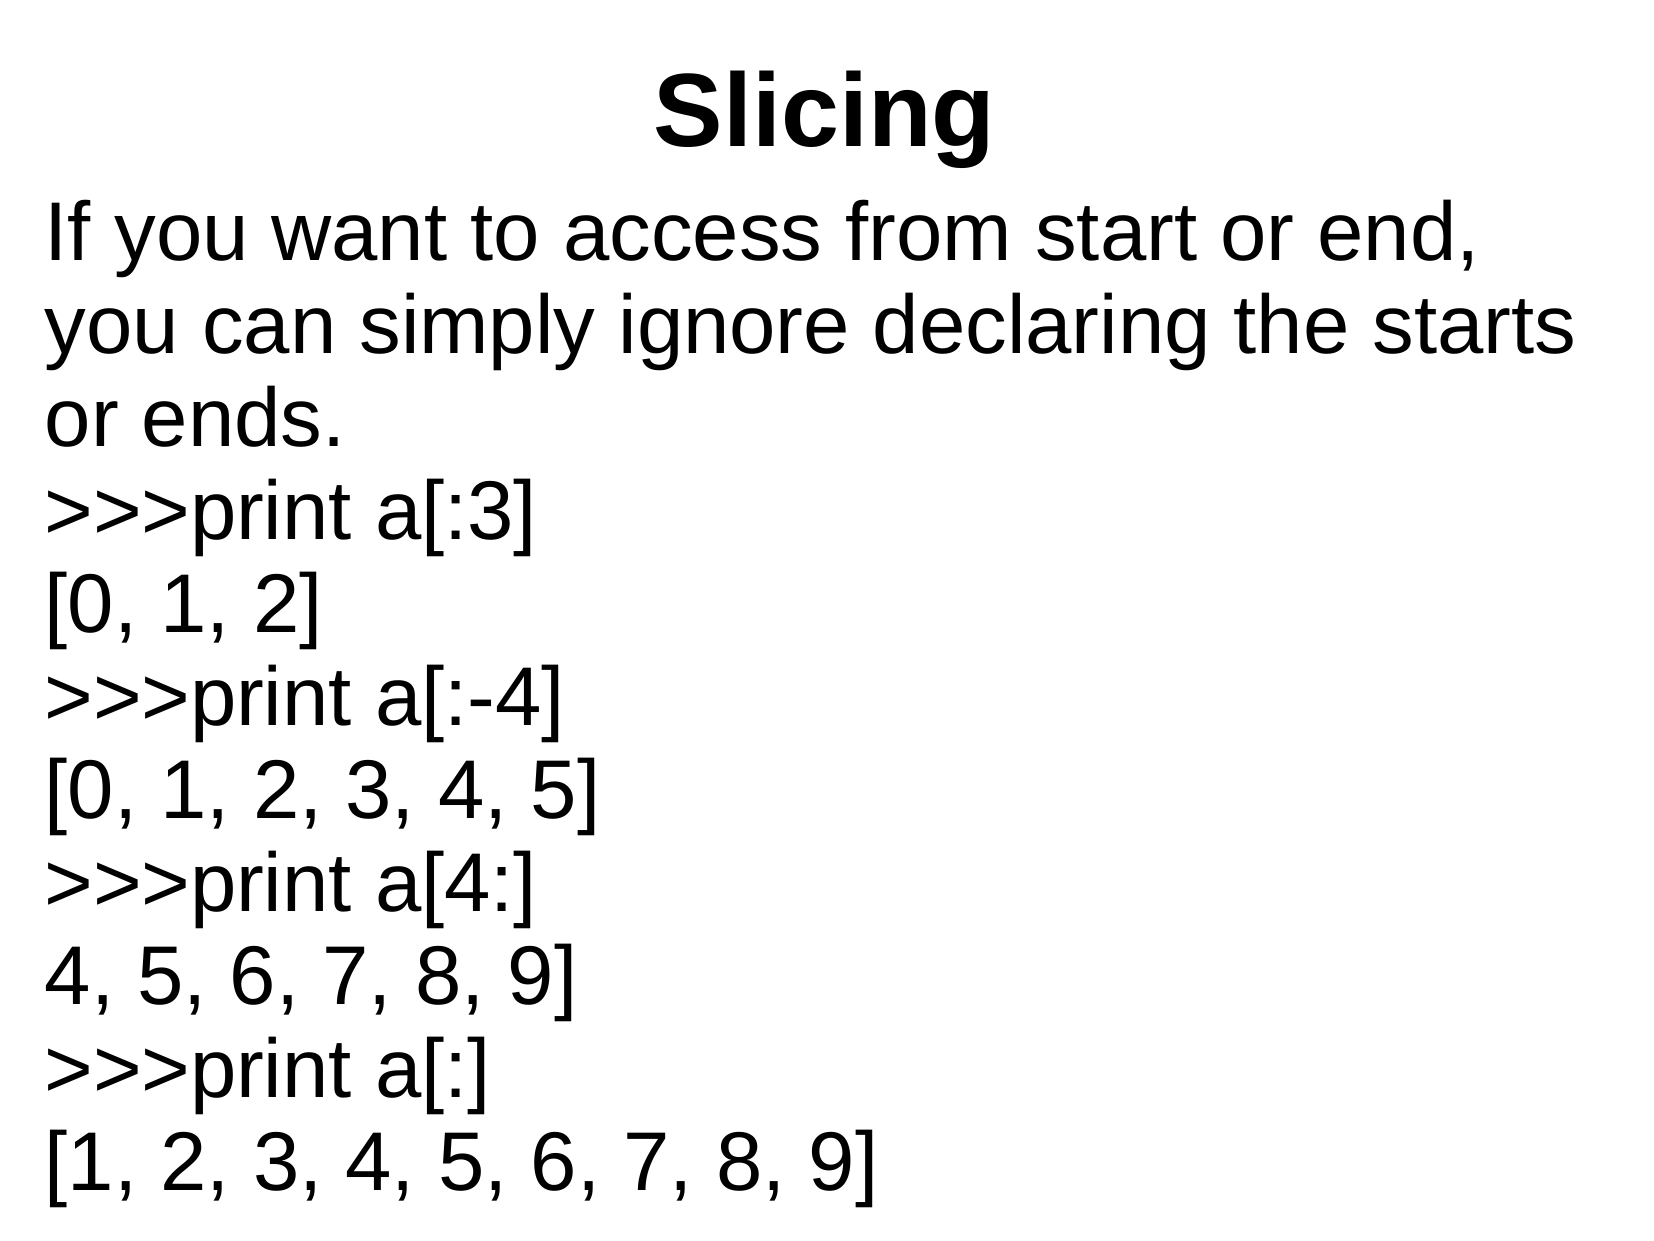

Slicing
If you want to access from start or end, you can simply ignore declaring the starts or ends.
>>>print a[:3]
[0, 1, 2]
>>>print a[:-4]
[0, 1, 2, 3, 4, 5]
>>>print a[4:]
4, 5, 6, 7, 8, 9]
>>>print a[:]
[1, 2, 3, 4, 5, 6, 7, 8, 9]